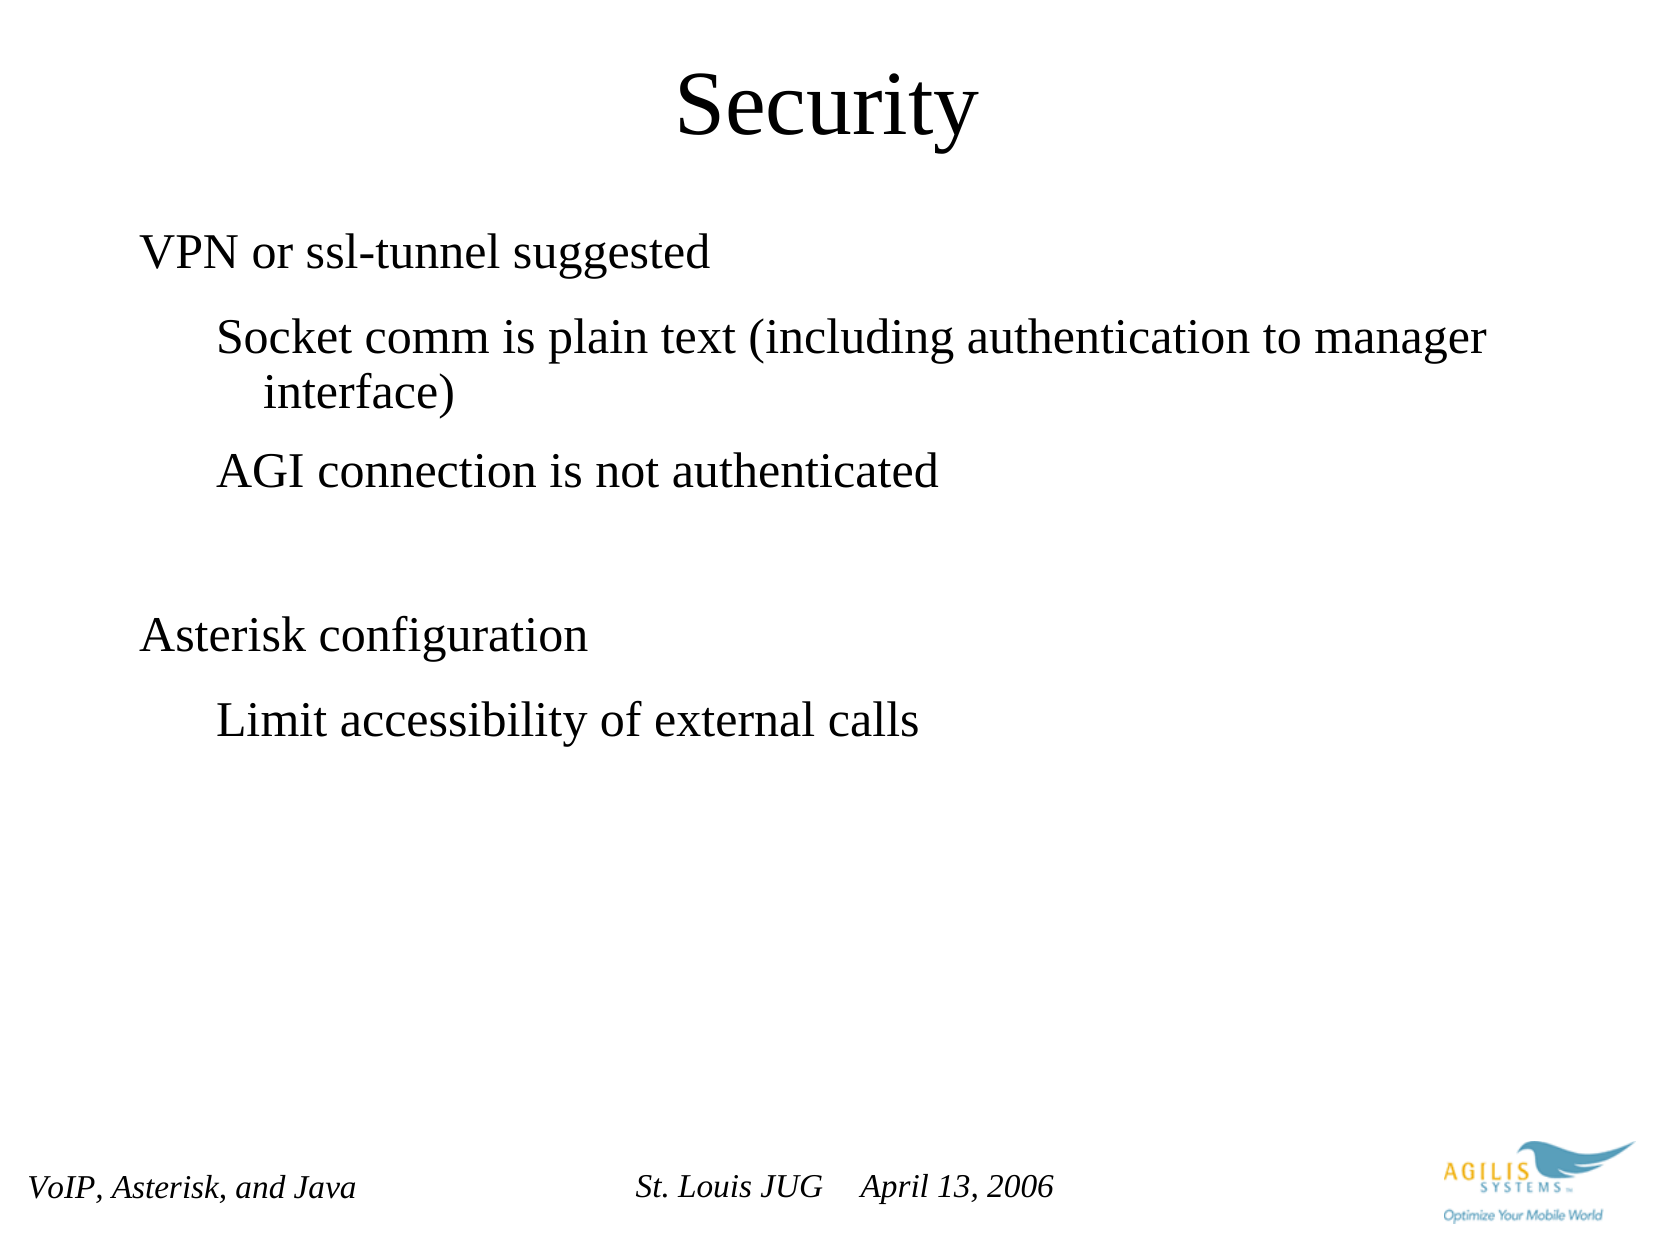

# Security
VPN or ssl-tunnel suggested
Socket comm is plain text (including authentication to manager interface)
AGI connection is not authenticated
Asterisk configuration
Limit accessibility of external calls